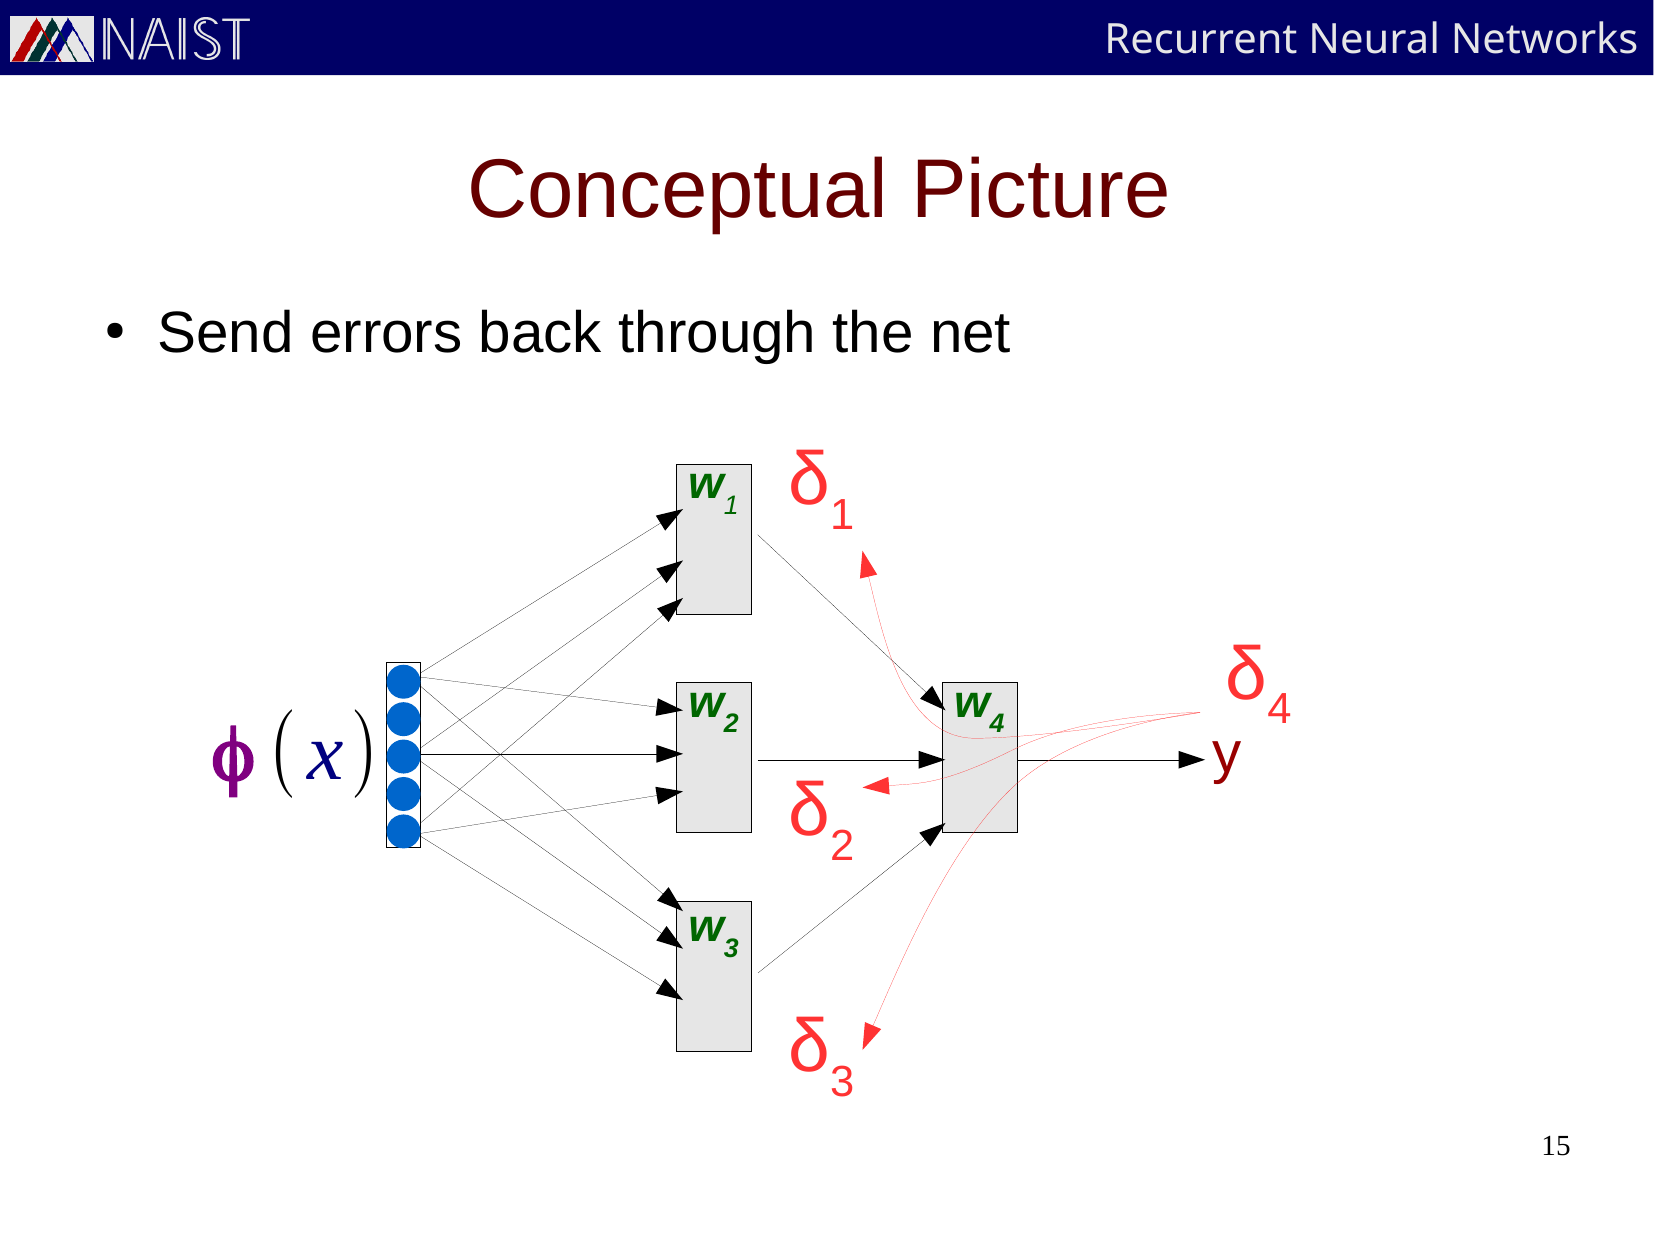

# Conceptual Picture
Send errors back through the net
δ1
w1
δ4
w2
w4
y
δ2
w3
δ3
15